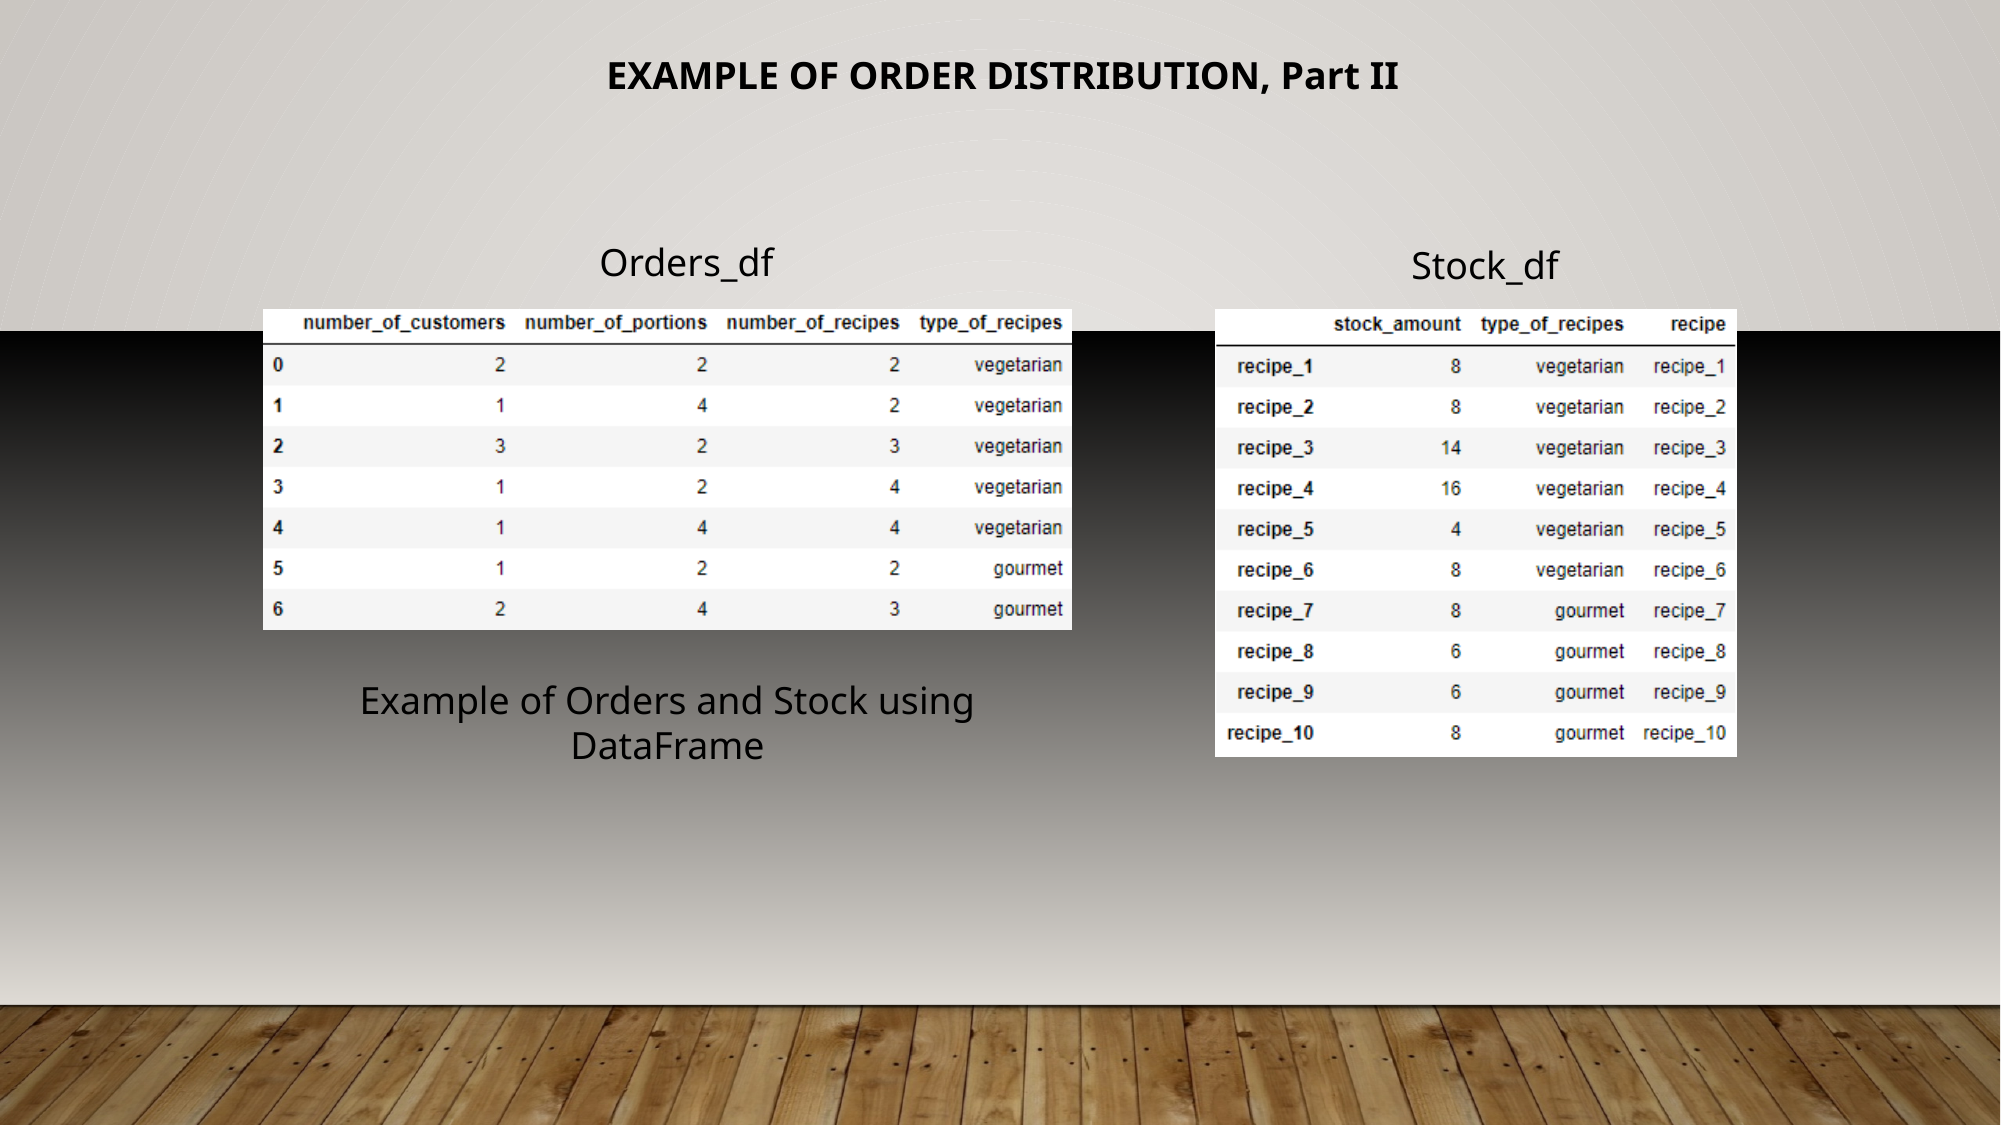

EXAMPLE OF ORDER DISTRIBUTION, Part II
Orders_df
Stock_df
Example of Orders and Stock using DataFrame